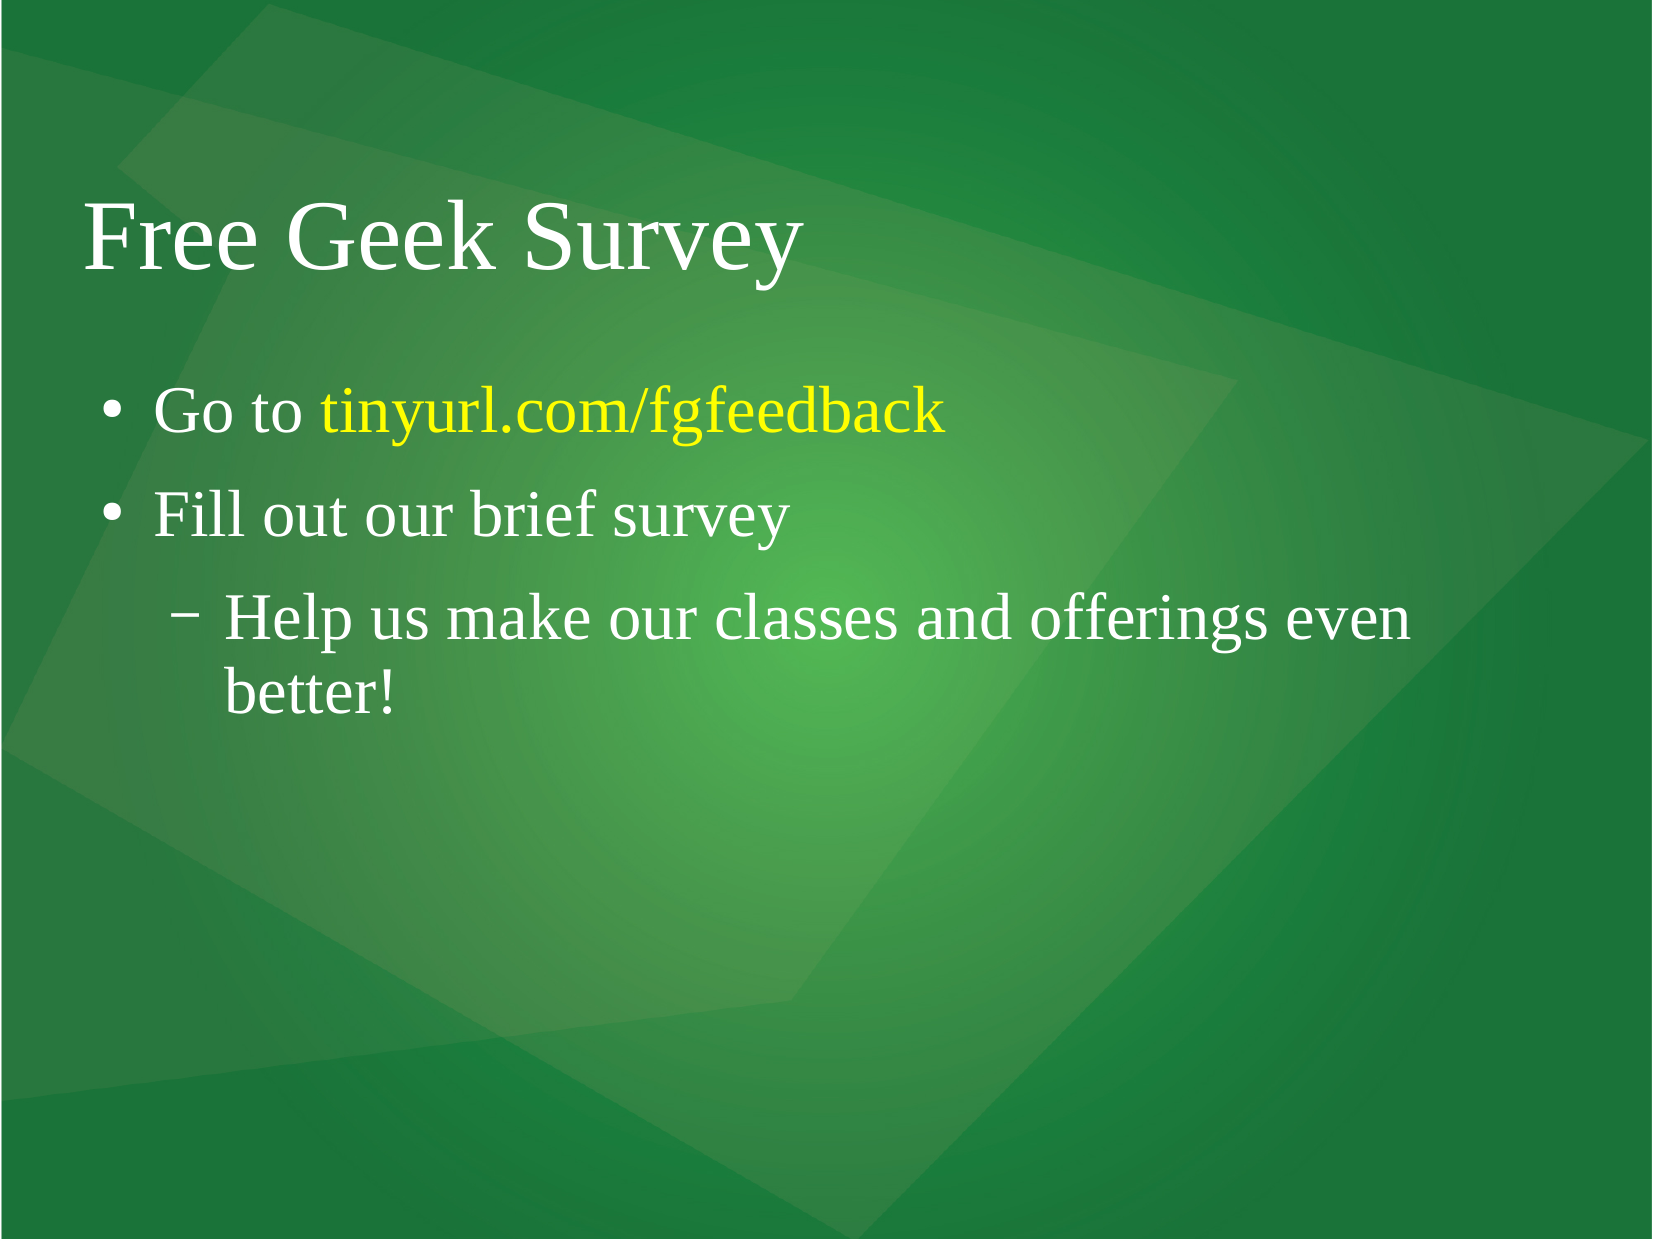

# Free Geek Survey
Go to tinyurl.com/fgfeedback
Fill out our brief survey
Help us make our classes and offerings even better!